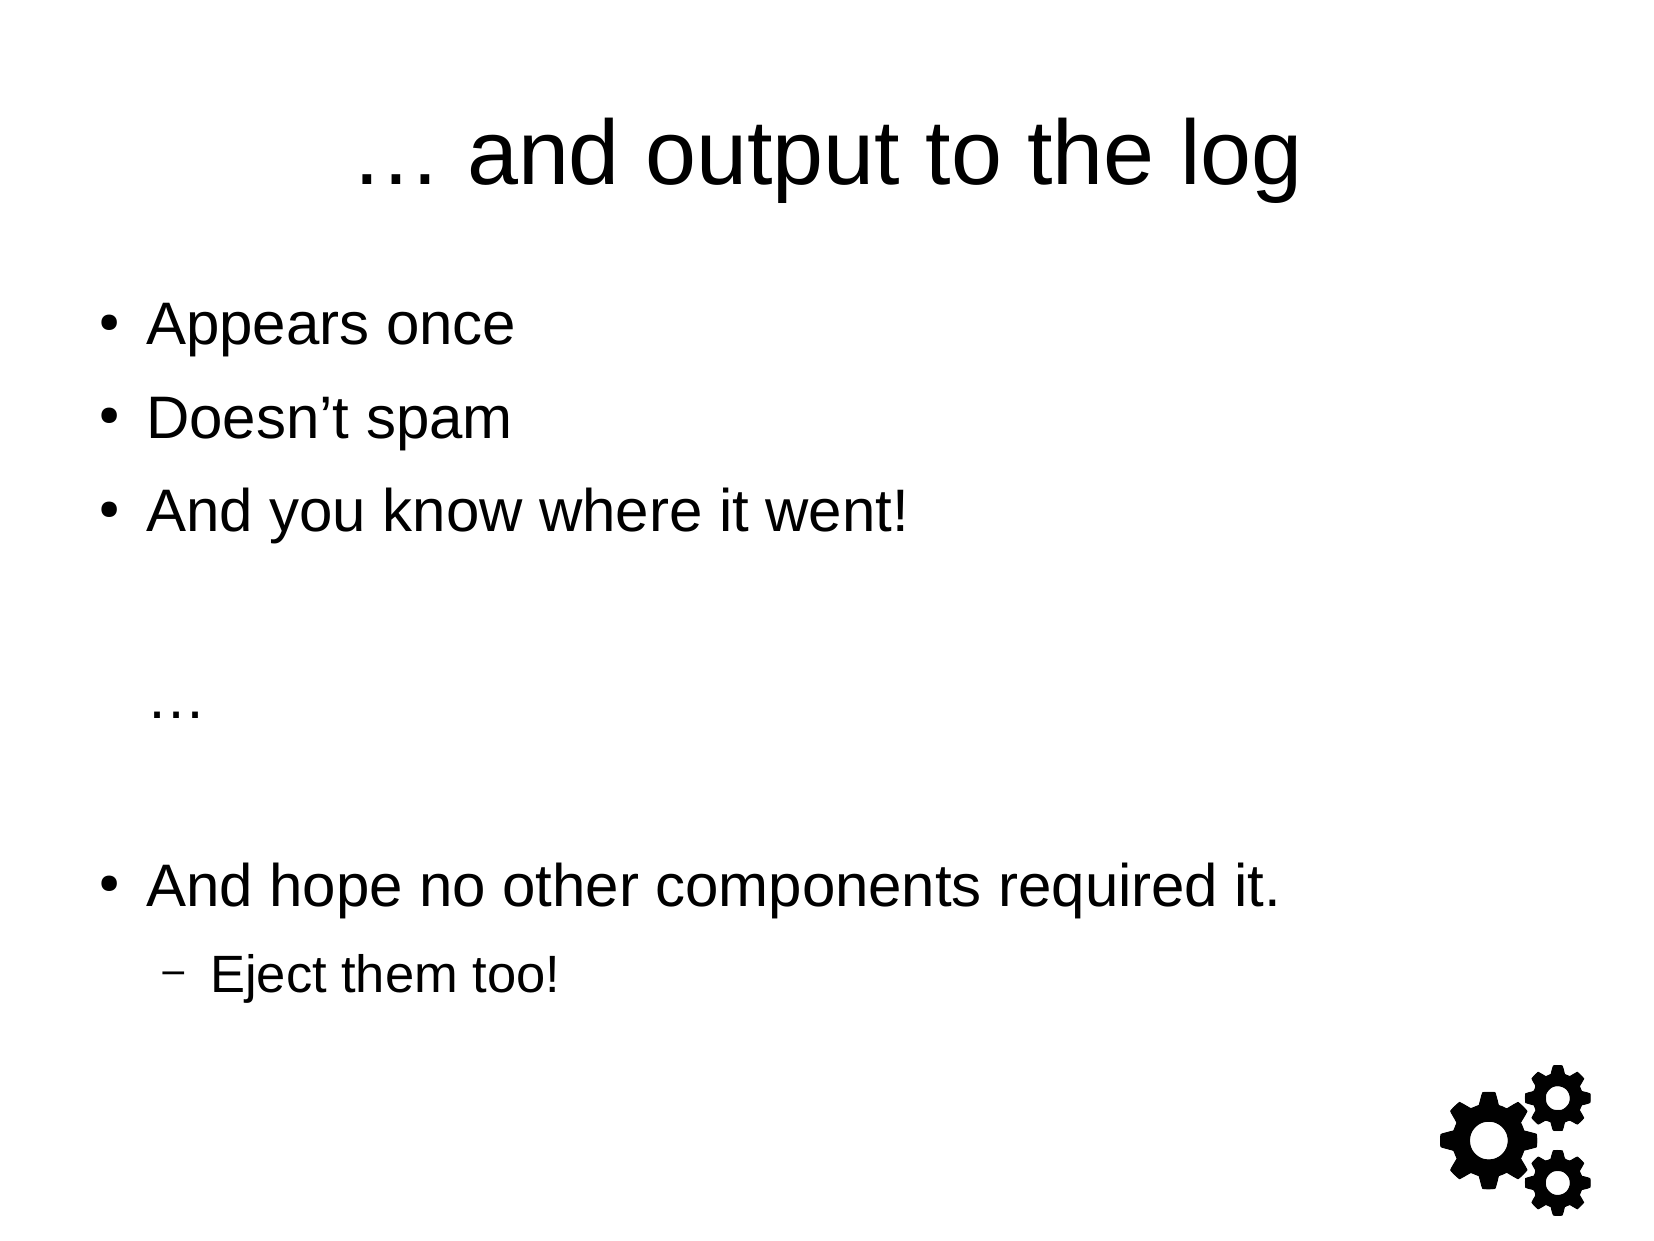

# … and output to the log
Appears once
Doesn’t spam
And you know where it went!
…
And hope no other components required it.
Eject them too!